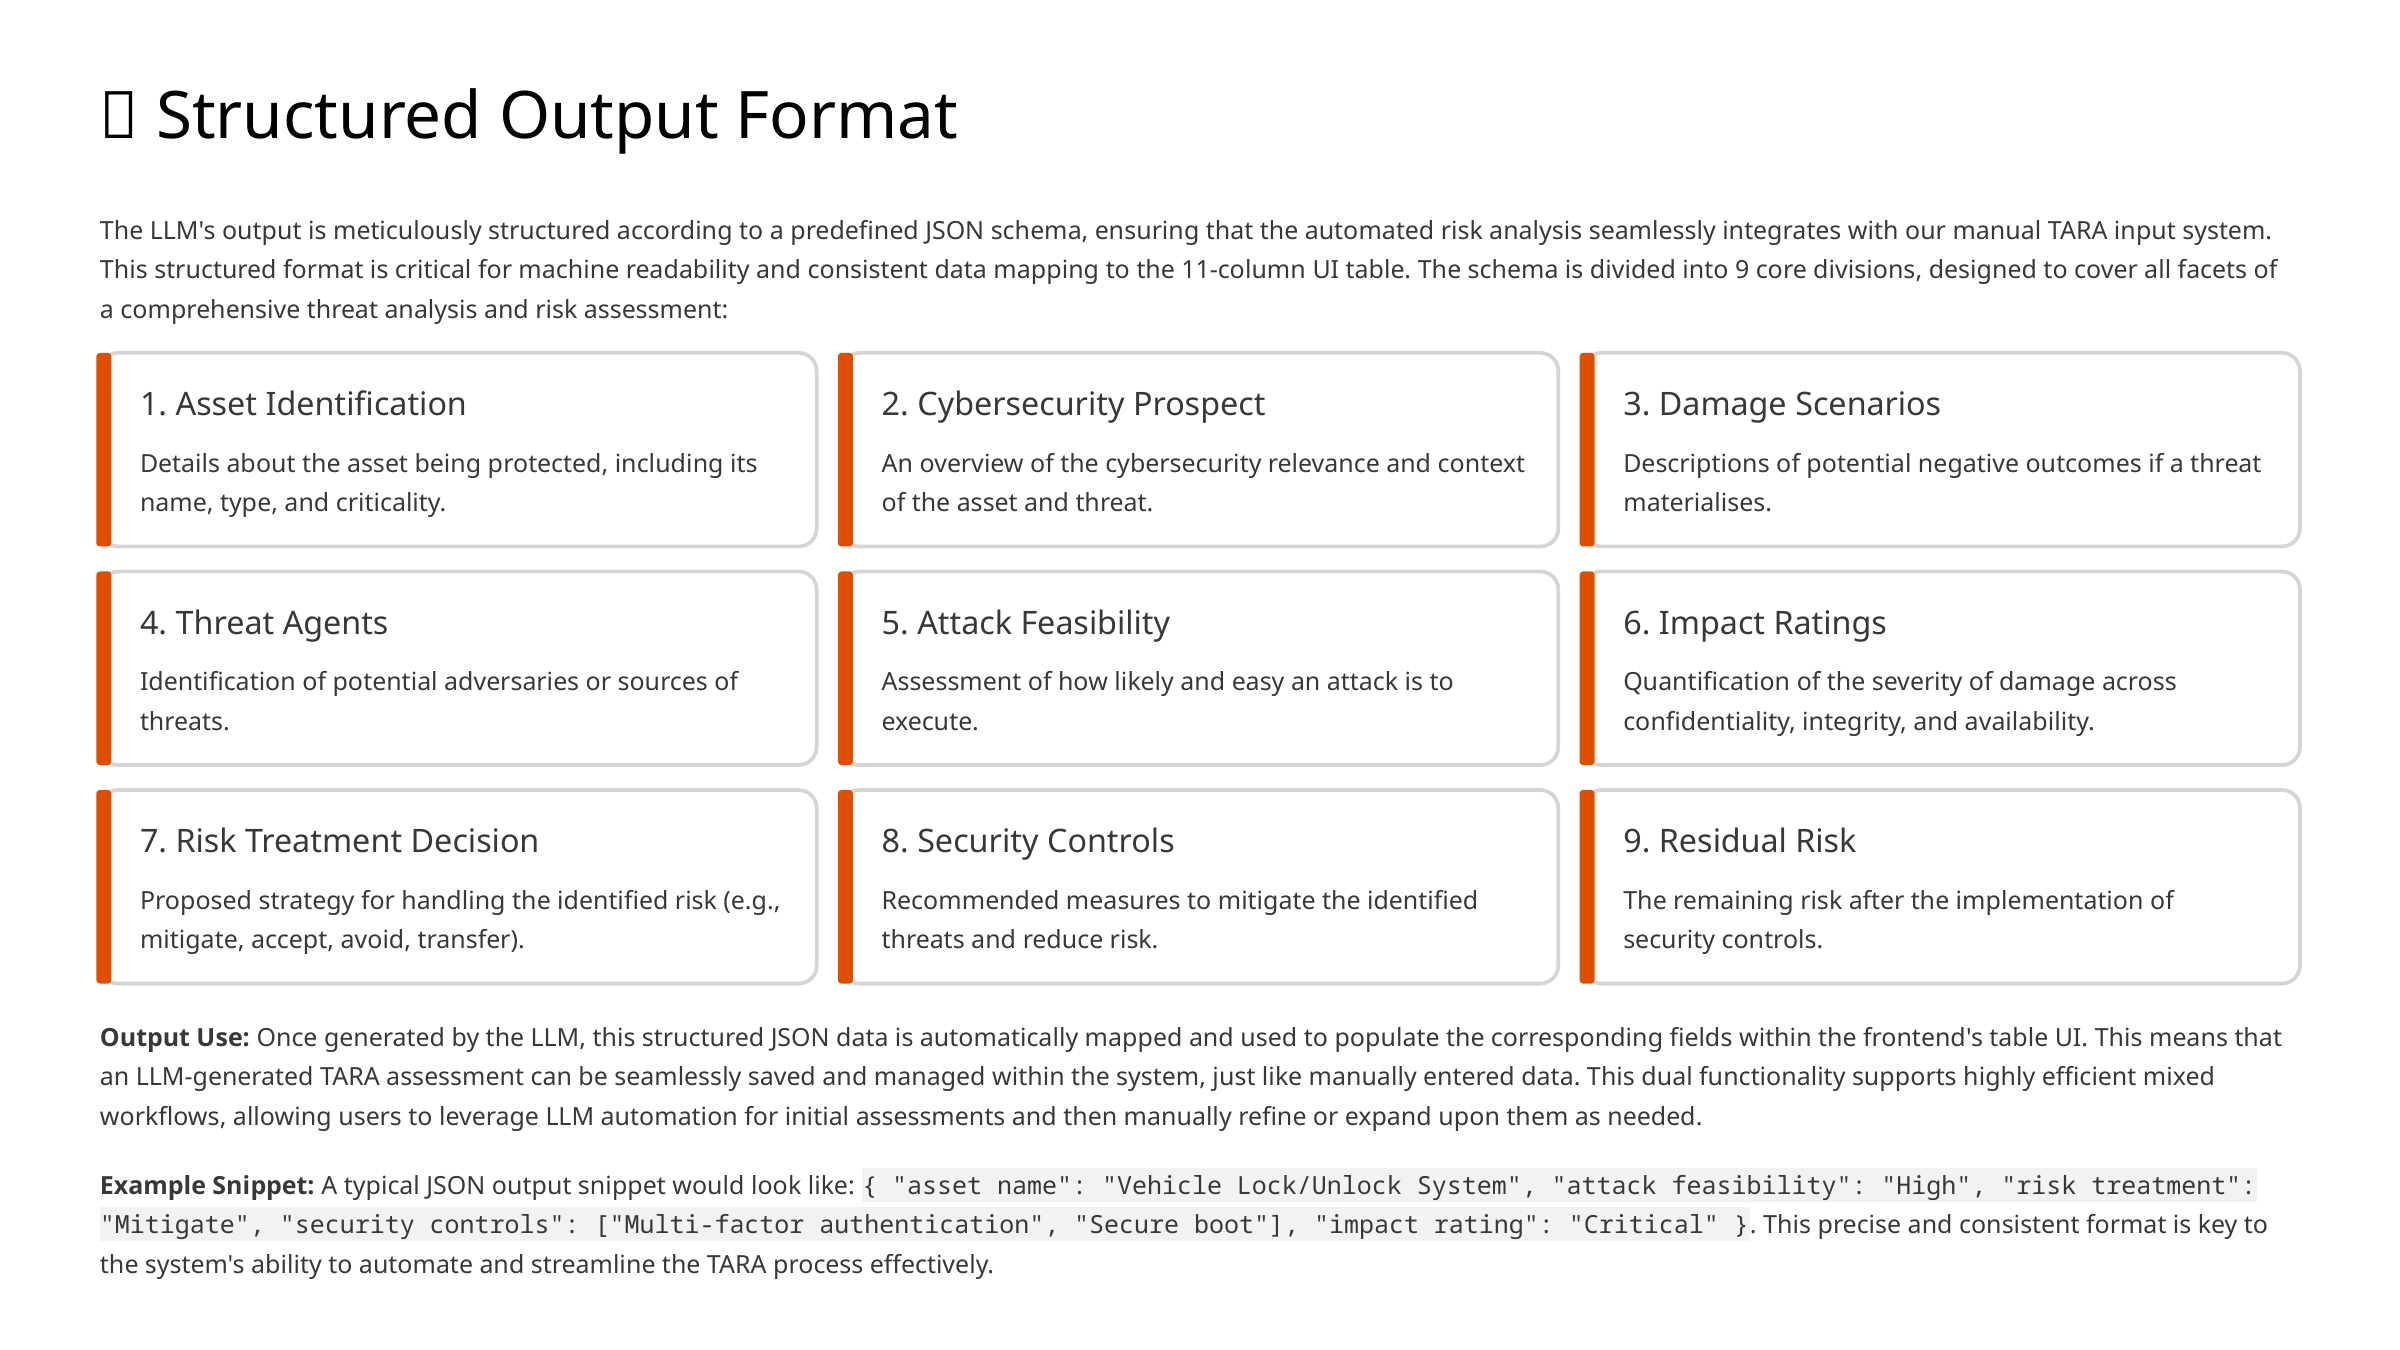

🧩 Structured Output Format
The LLM's output is meticulously structured according to a predefined JSON schema, ensuring that the automated risk analysis seamlessly integrates with our manual TARA input system. This structured format is critical for machine readability and consistent data mapping to the 11-column UI table. The schema is divided into 9 core divisions, designed to cover all facets of a comprehensive threat analysis and risk assessment:
1. Asset Identification
2. Cybersecurity Prospect
3. Damage Scenarios
Details about the asset being protected, including its name, type, and criticality.
An overview of the cybersecurity relevance and context of the asset and threat.
Descriptions of potential negative outcomes if a threat materialises.
4. Threat Agents
5. Attack Feasibility
6. Impact Ratings
Identification of potential adversaries or sources of threats.
Assessment of how likely and easy an attack is to execute.
Quantification of the severity of damage across confidentiality, integrity, and availability.
7. Risk Treatment Decision
8. Security Controls
9. Residual Risk
Proposed strategy for handling the identified risk (e.g., mitigate, accept, avoid, transfer).
Recommended measures to mitigate the identified threats and reduce risk.
The remaining risk after the implementation of security controls.
Output Use: Once generated by the LLM, this structured JSON data is automatically mapped and used to populate the corresponding fields within the frontend's table UI. This means that an LLM-generated TARA assessment can be seamlessly saved and managed within the system, just like manually entered data. This dual functionality supports highly efficient mixed workflows, allowing users to leverage LLM automation for initial assessments and then manually refine or expand upon them as needed.
Example Snippet: A typical JSON output snippet would look like: { "asset name": "Vehicle Lock/Unlock System", "attack feasibility": "High", "risk treatment": "Mitigate", "security controls": ["Multi-factor authentication", "Secure boot"], "impact rating": "Critical" }. This precise and consistent format is key to the system's ability to automate and streamline the TARA process effectively.